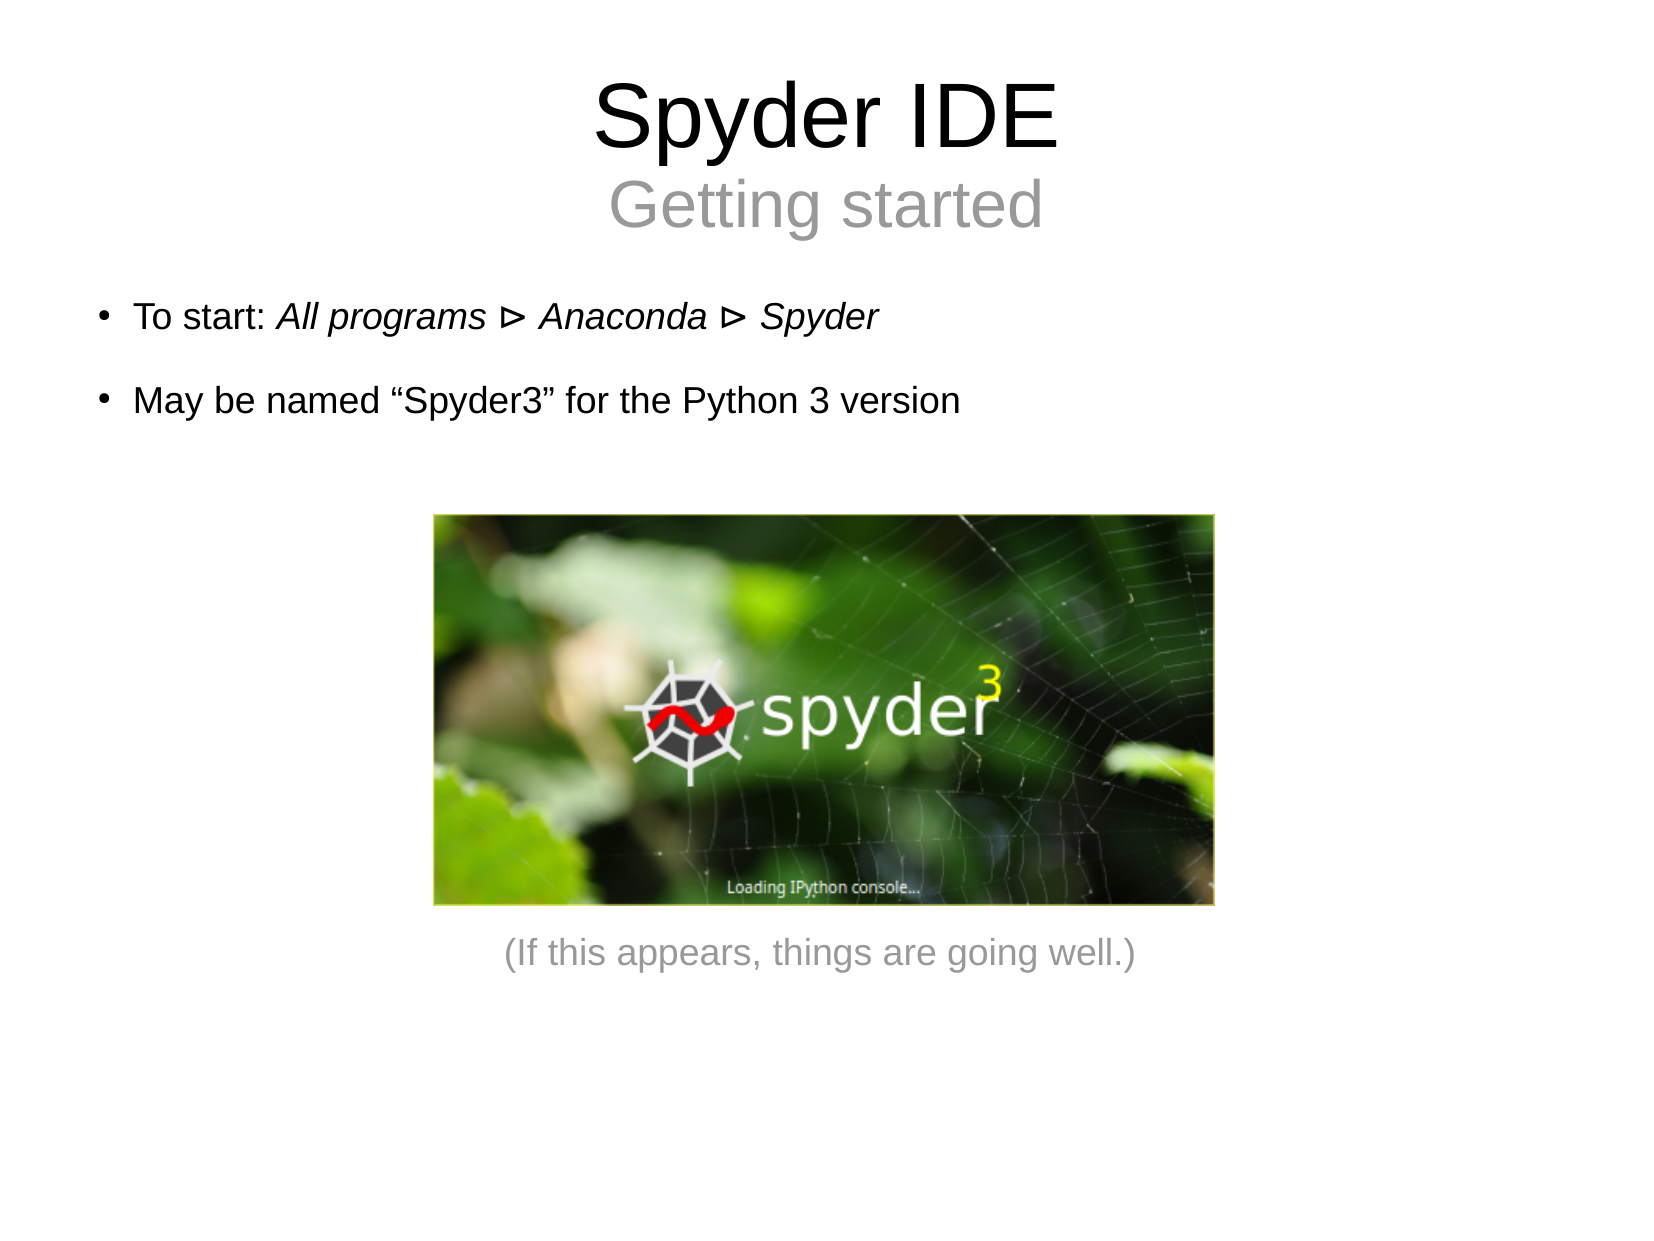

# Spyder IDE Getting started
To start: All programs ⊳ Anaconda ⊳ Spyder
May be named “Spyder3” for the Python 3 version
(If this appears, things are going well.)